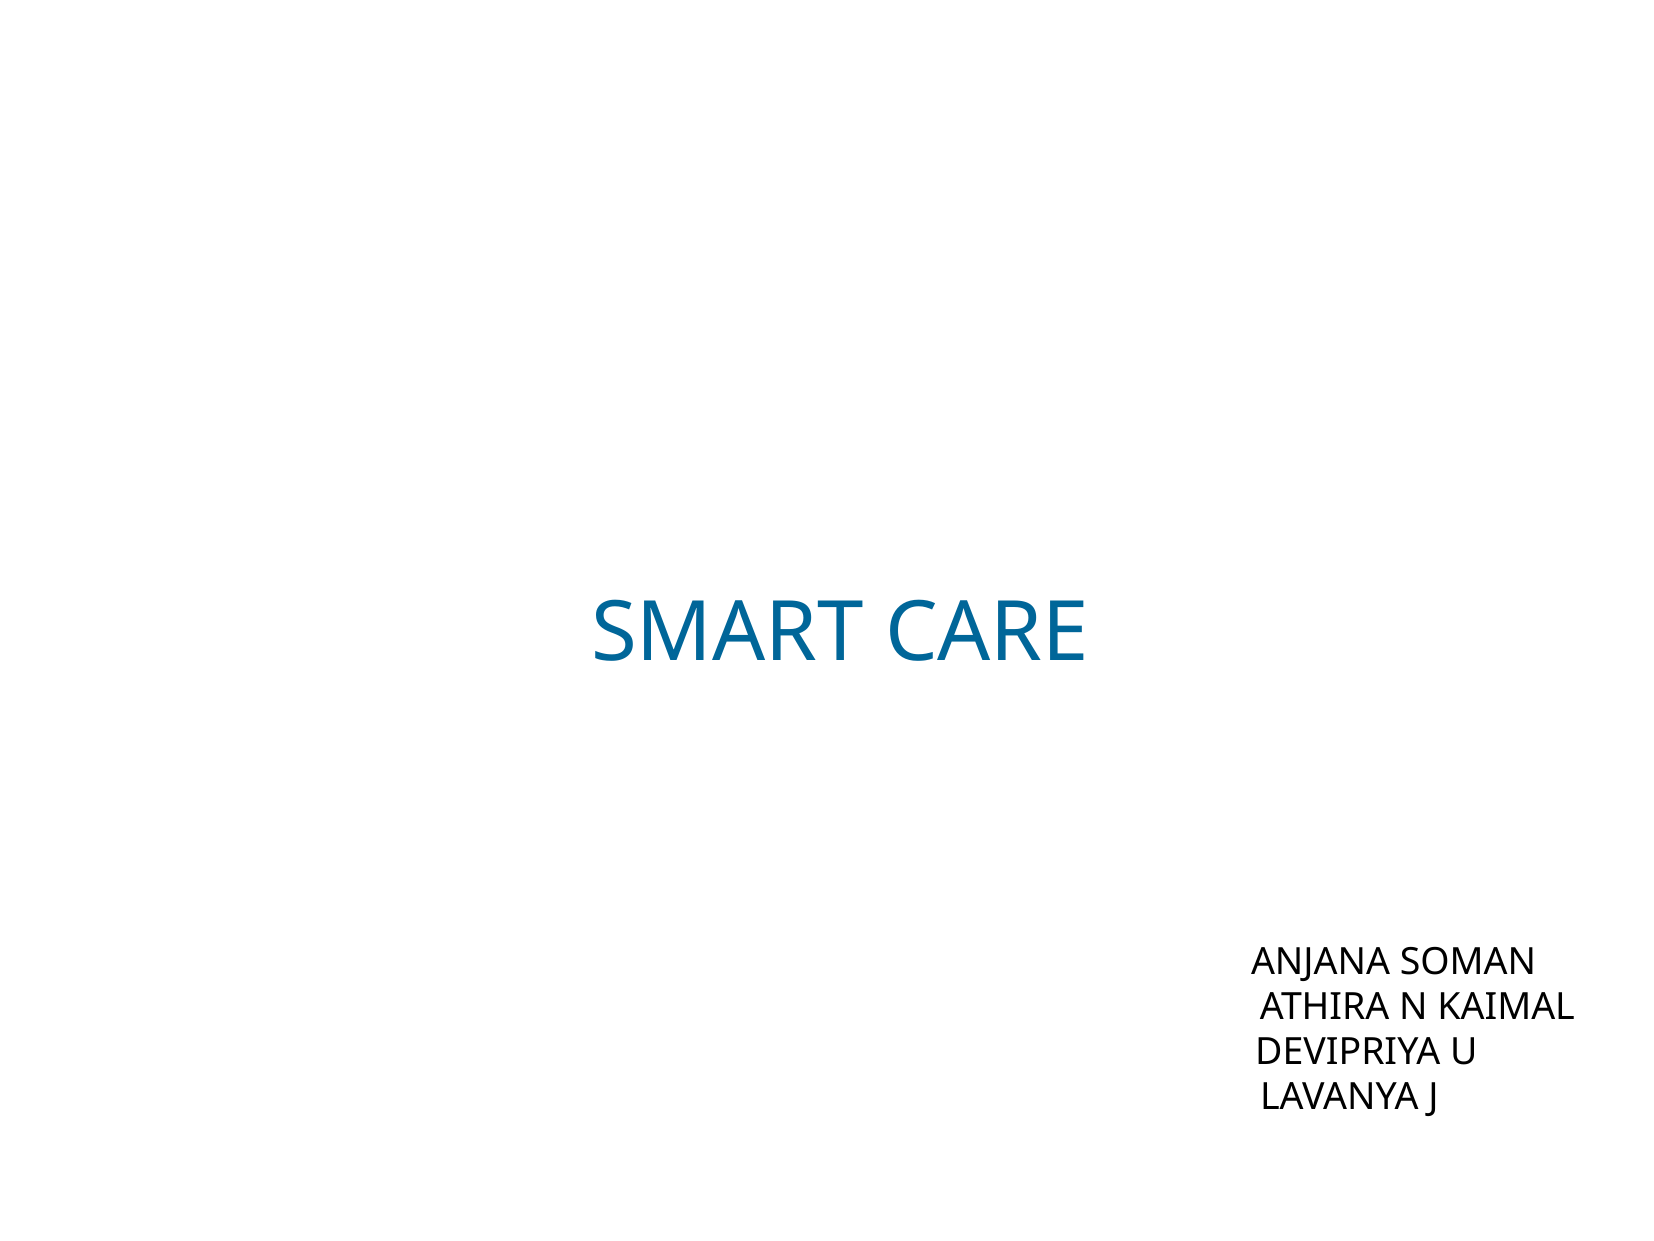

SMART CARE
ANJANA SOMAN
ATHIRA N KAIMAL
DEVIPRIYA U
LAVANYA J